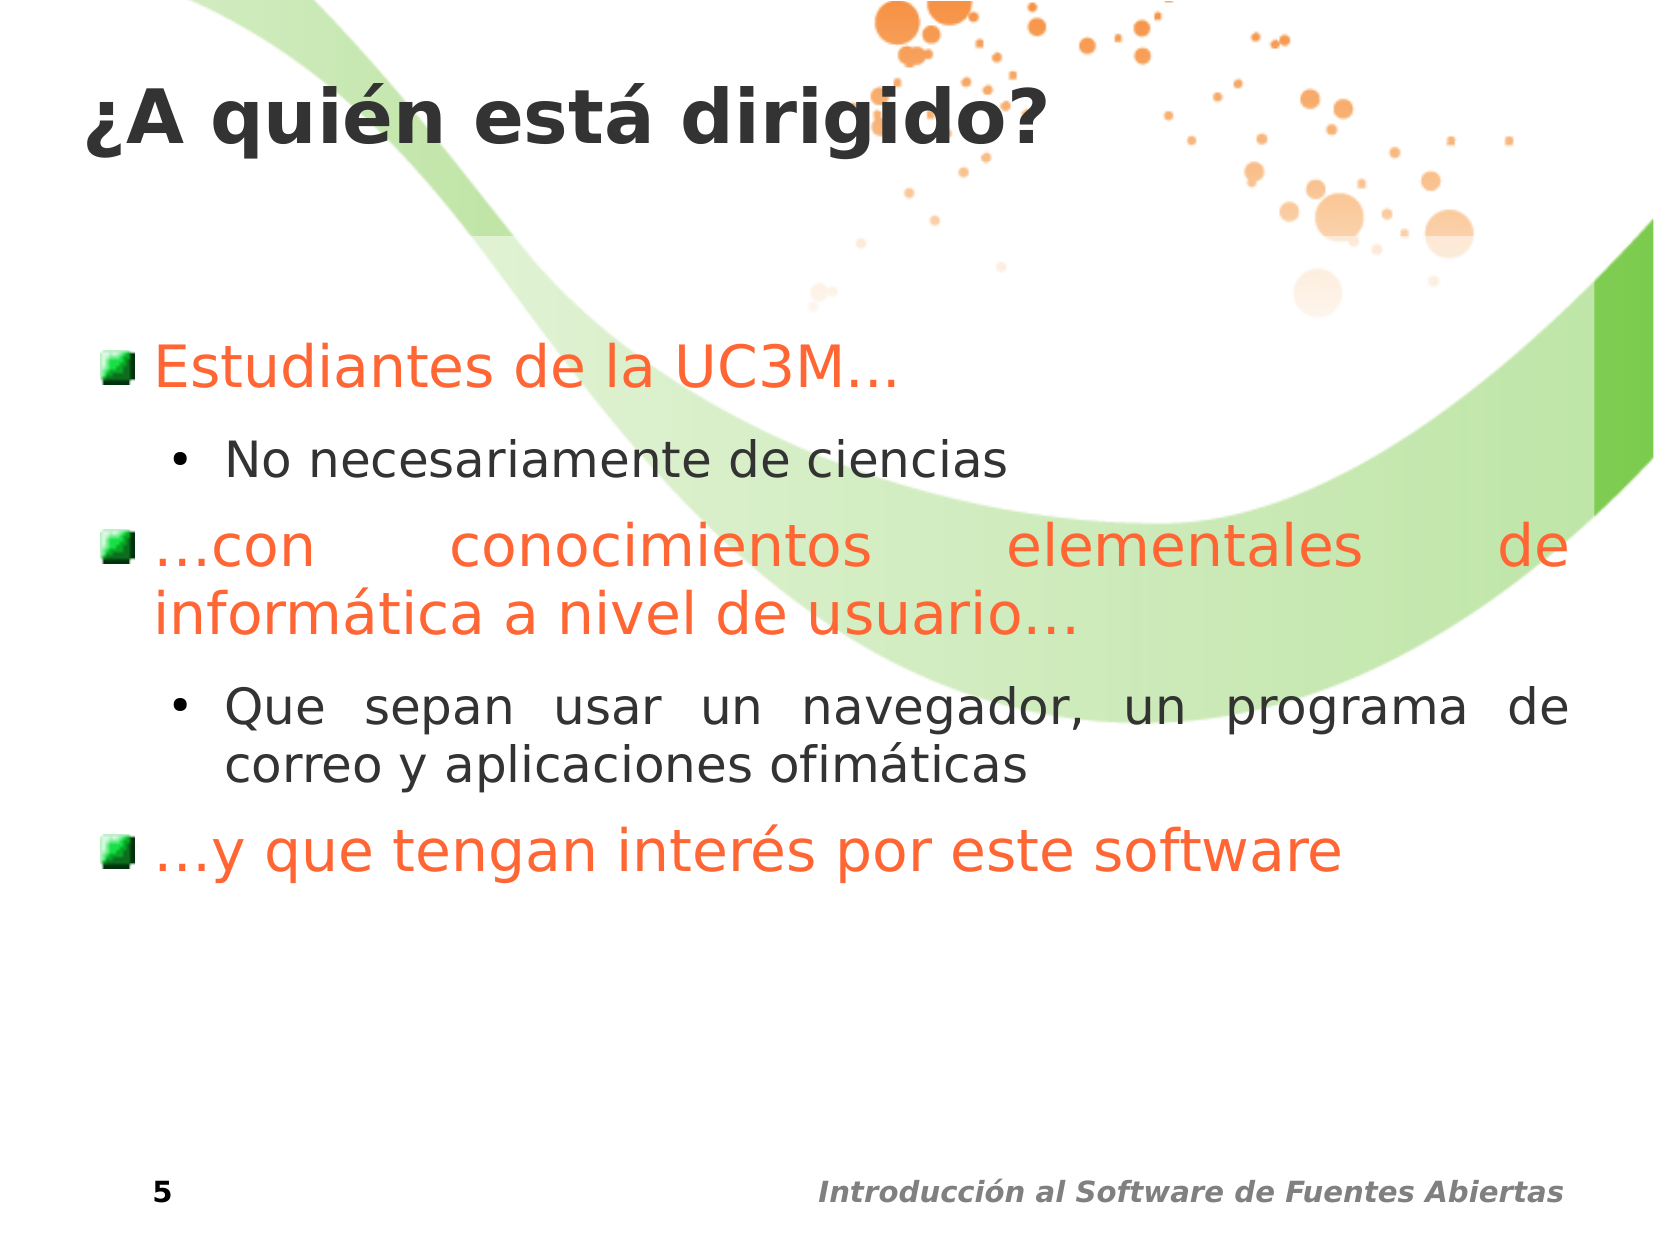

# ¿A quién está dirigido?
Estudiantes de la UC3M...
No necesariamente de ciencias
…con conocimientos elementales de informática a nivel de usuario…
Que sepan usar un navegador, un programa de correo y aplicaciones ofimáticas
…y que tengan interés por este software